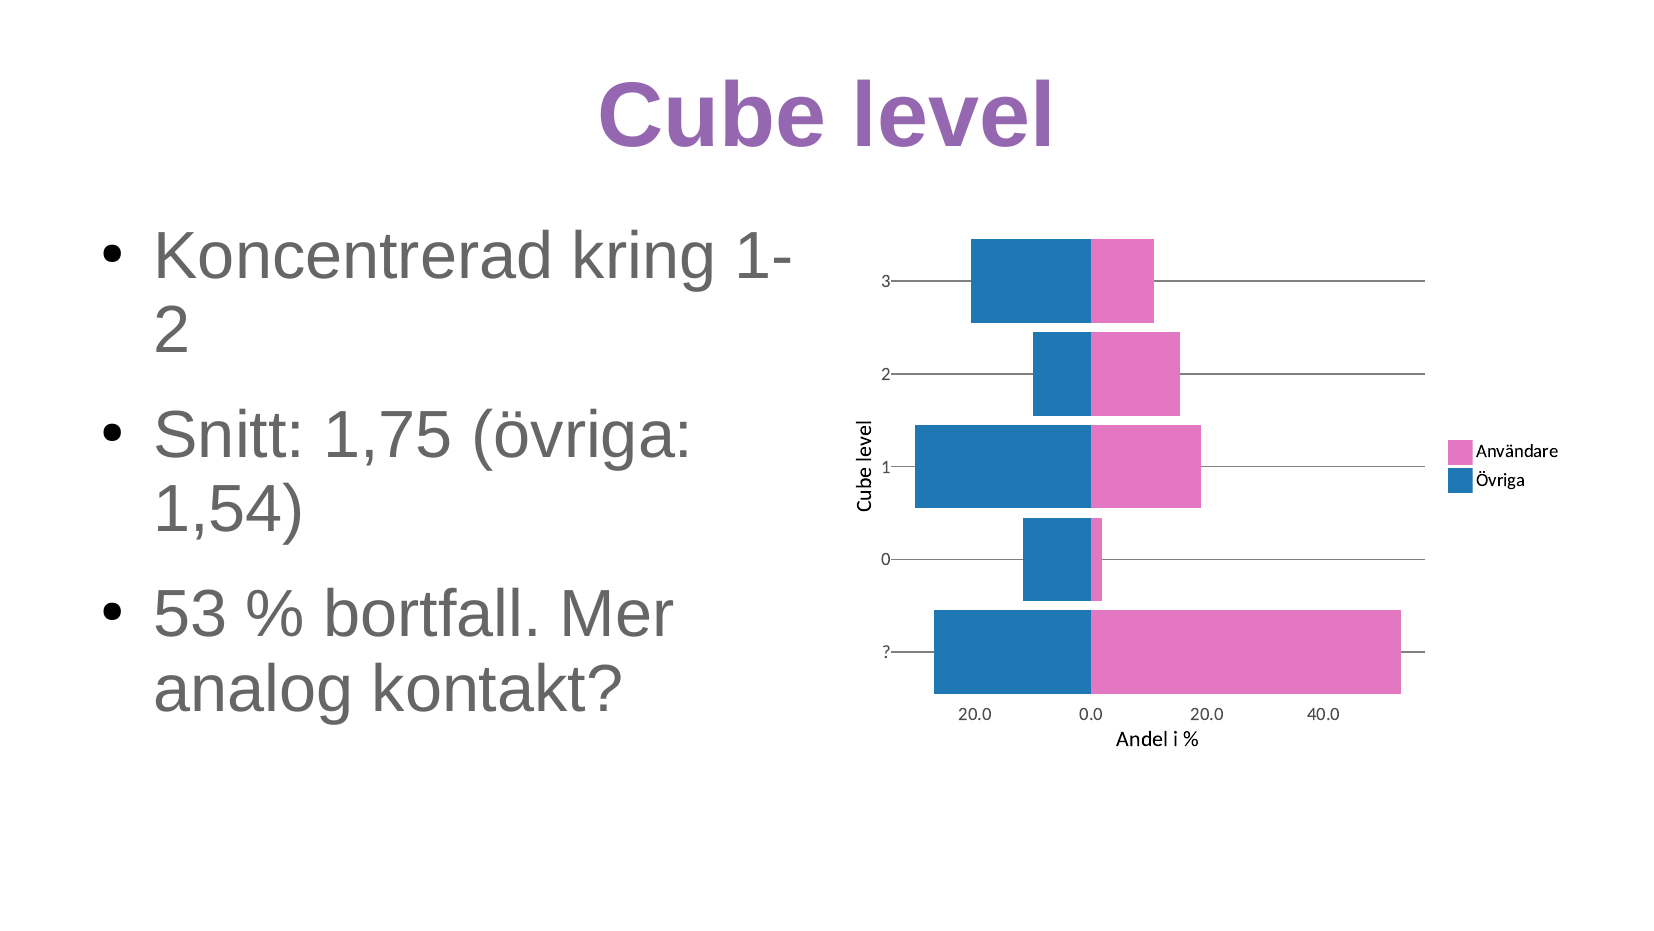

# Cube level
Koncentrerad kring 1-2
Snitt: 1,75 (övriga: 1,54)
53 % bortfall. Mer analog kontakt?